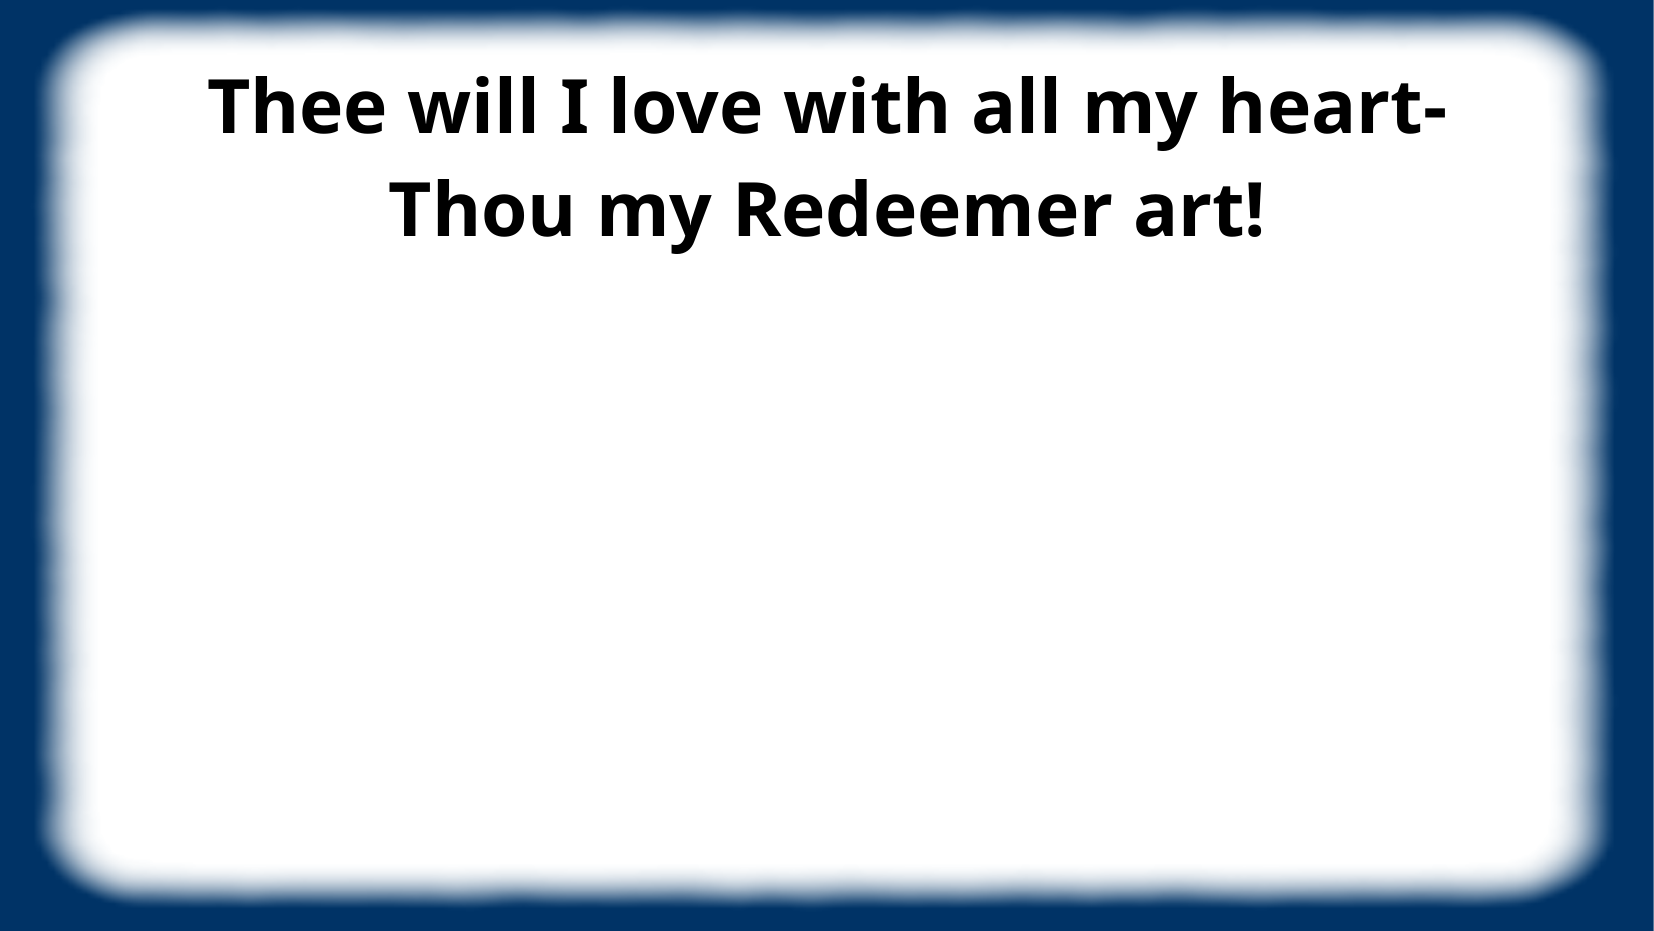

Thee will I love with all my heart-
Thou my Redeemer art!